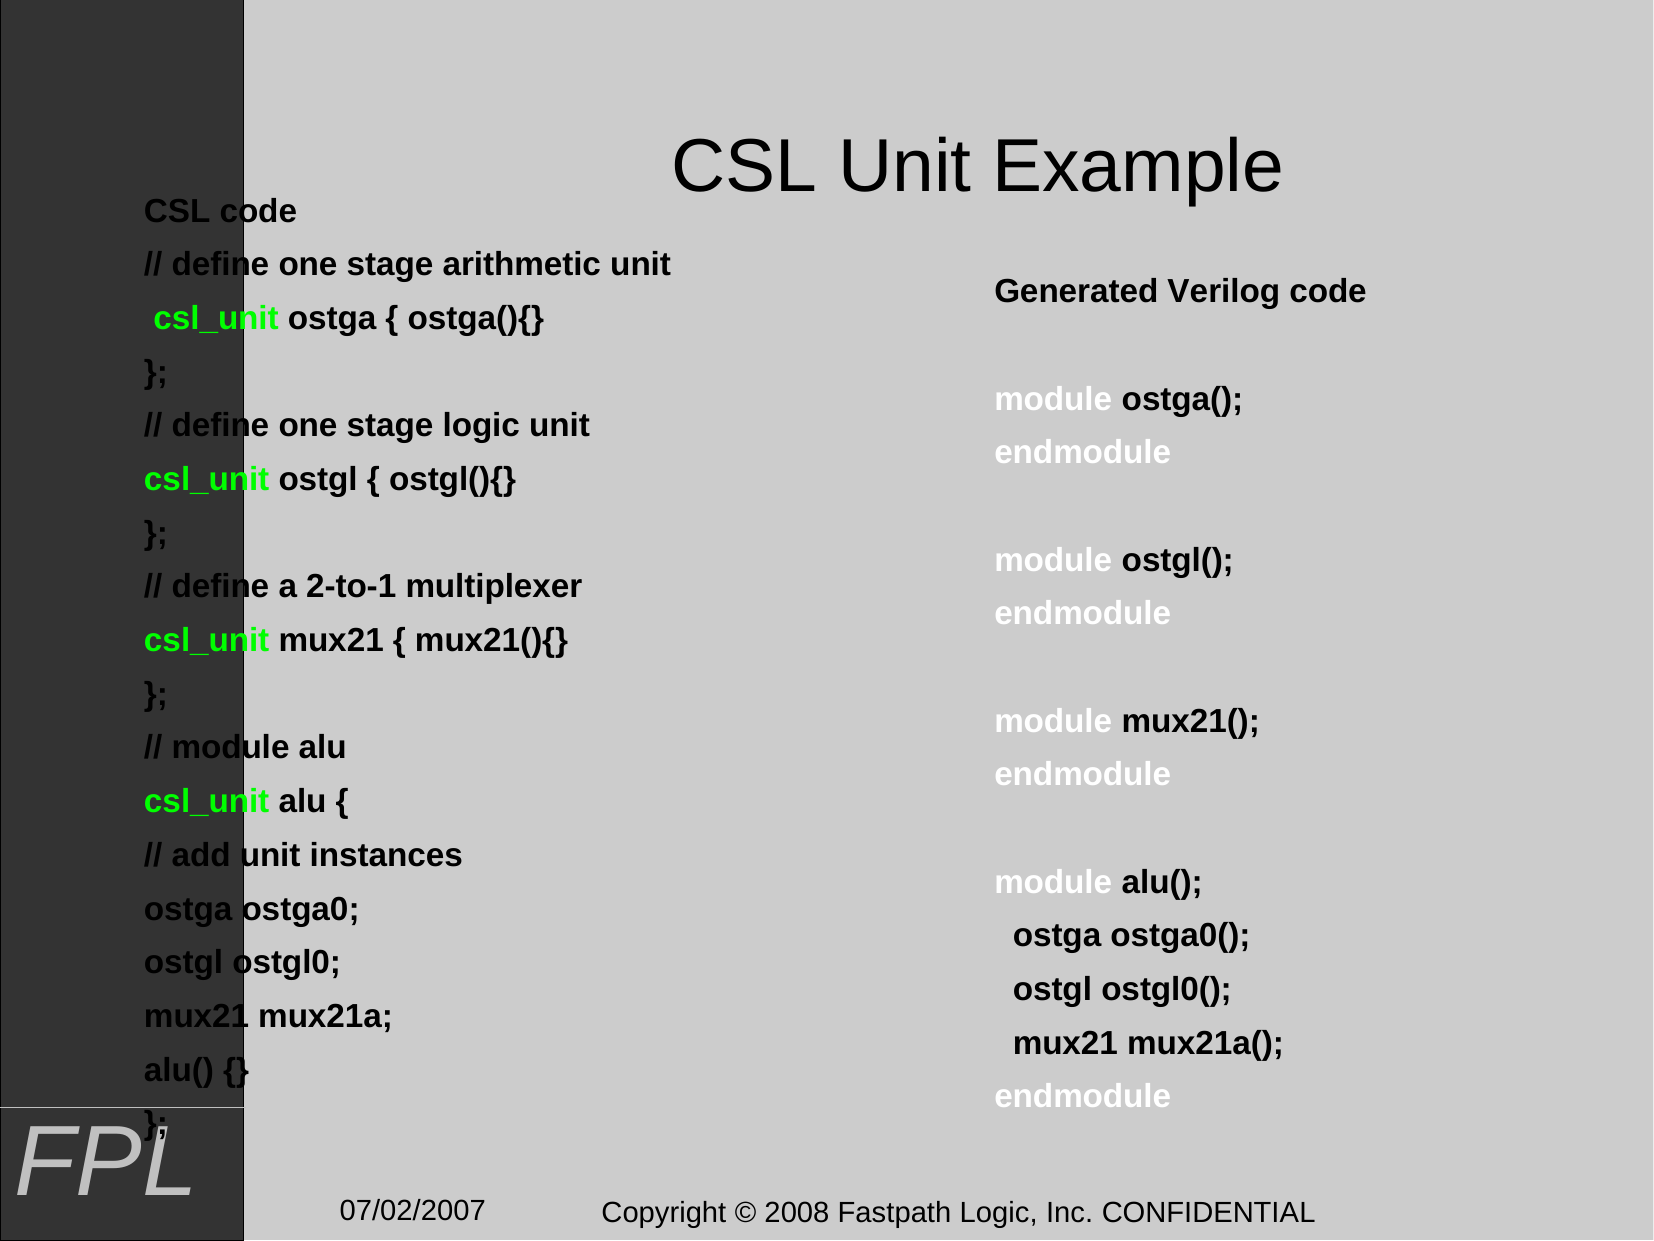

# CSL Unit Example
CSL code
// define one stage arithmetic unit
 csl_unit ostga { ostga(){}
};
// define one stage logic unit
csl_unit ostgl { ostgl(){}
};
// define a 2-to-1 multiplexer
csl_unit mux21 { mux21(){}
};
// module alu
csl_unit alu {
// add unit instances
ostga ostga0;
ostgl ostgl0;
mux21 mux21a;
alu() {}
};
Generated Verilog code
module ostga();
endmodule
module ostgl();
endmodule
module mux21();
endmodule
module alu();
 ostga ostga0();
 ostgl ostgl0();
 mux21 mux21a();
endmodule
07/02/2007
© 2007 FASTPATH LOGIC INC.